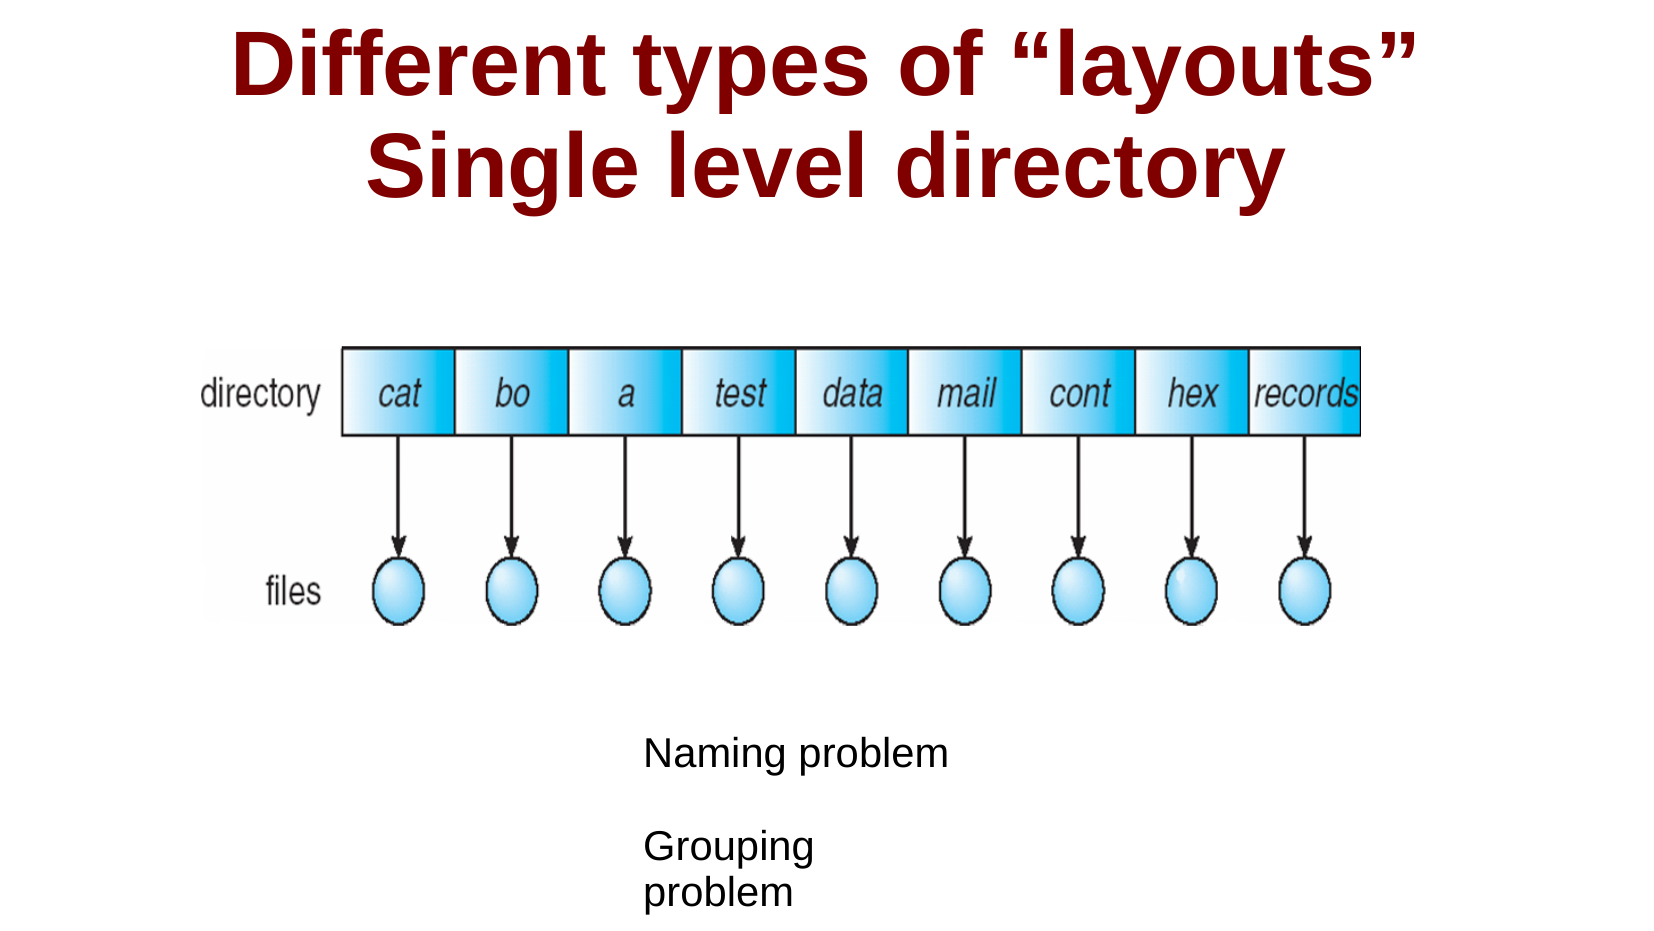

# Different types of “layouts” Single level directory
Naming problem
Grouping problem